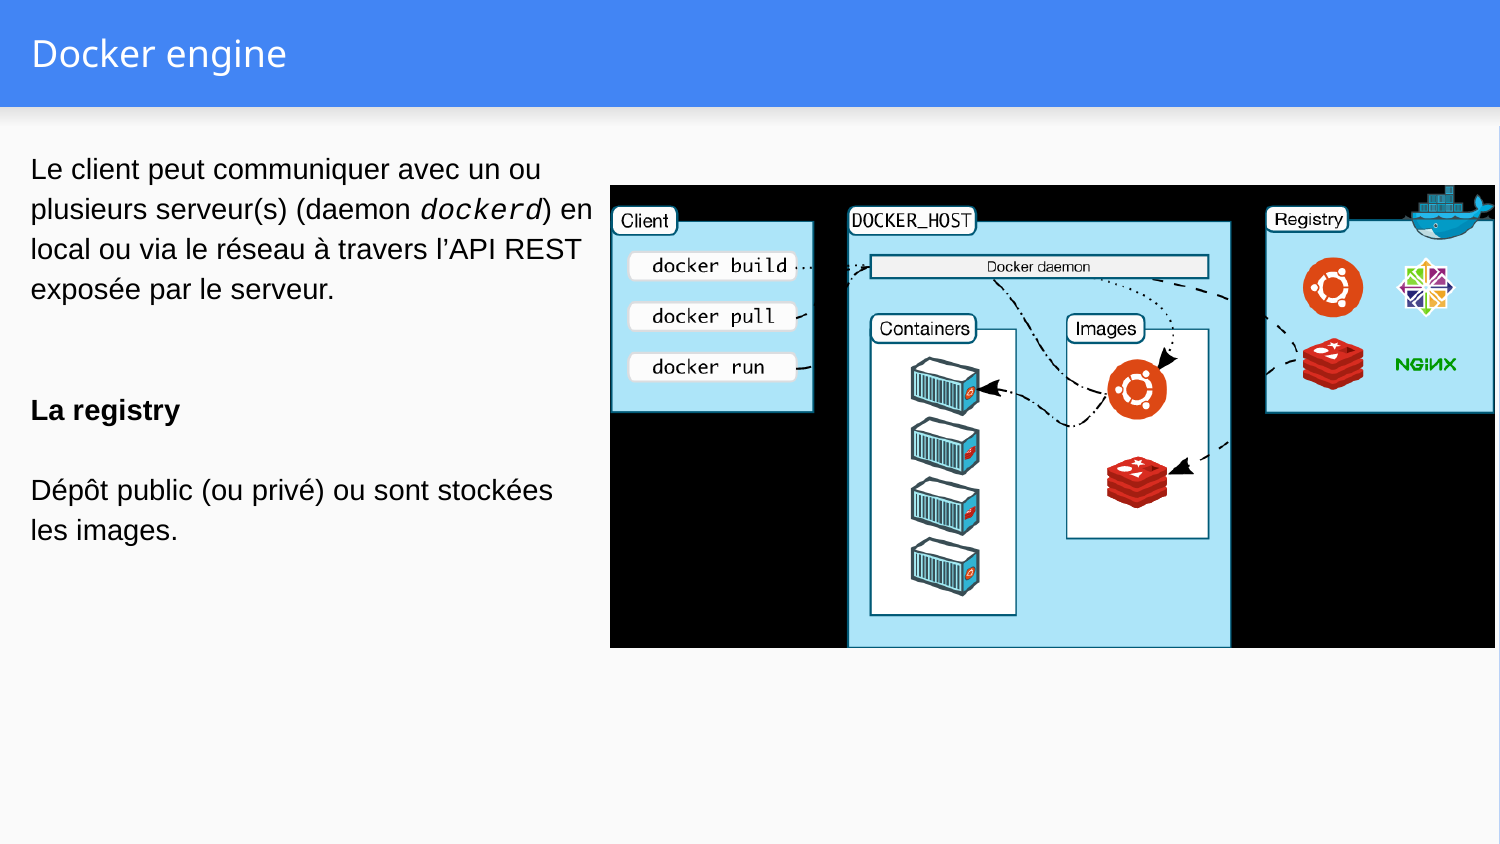

# Docker engine
Le client peut communiquer avec un ou plusieurs serveur(s) (daemon dockerd) en local ou via le réseau à travers l’API REST exposée par le serveur.
La registry
Dépôt public (ou privé) ou sont stockées les images.